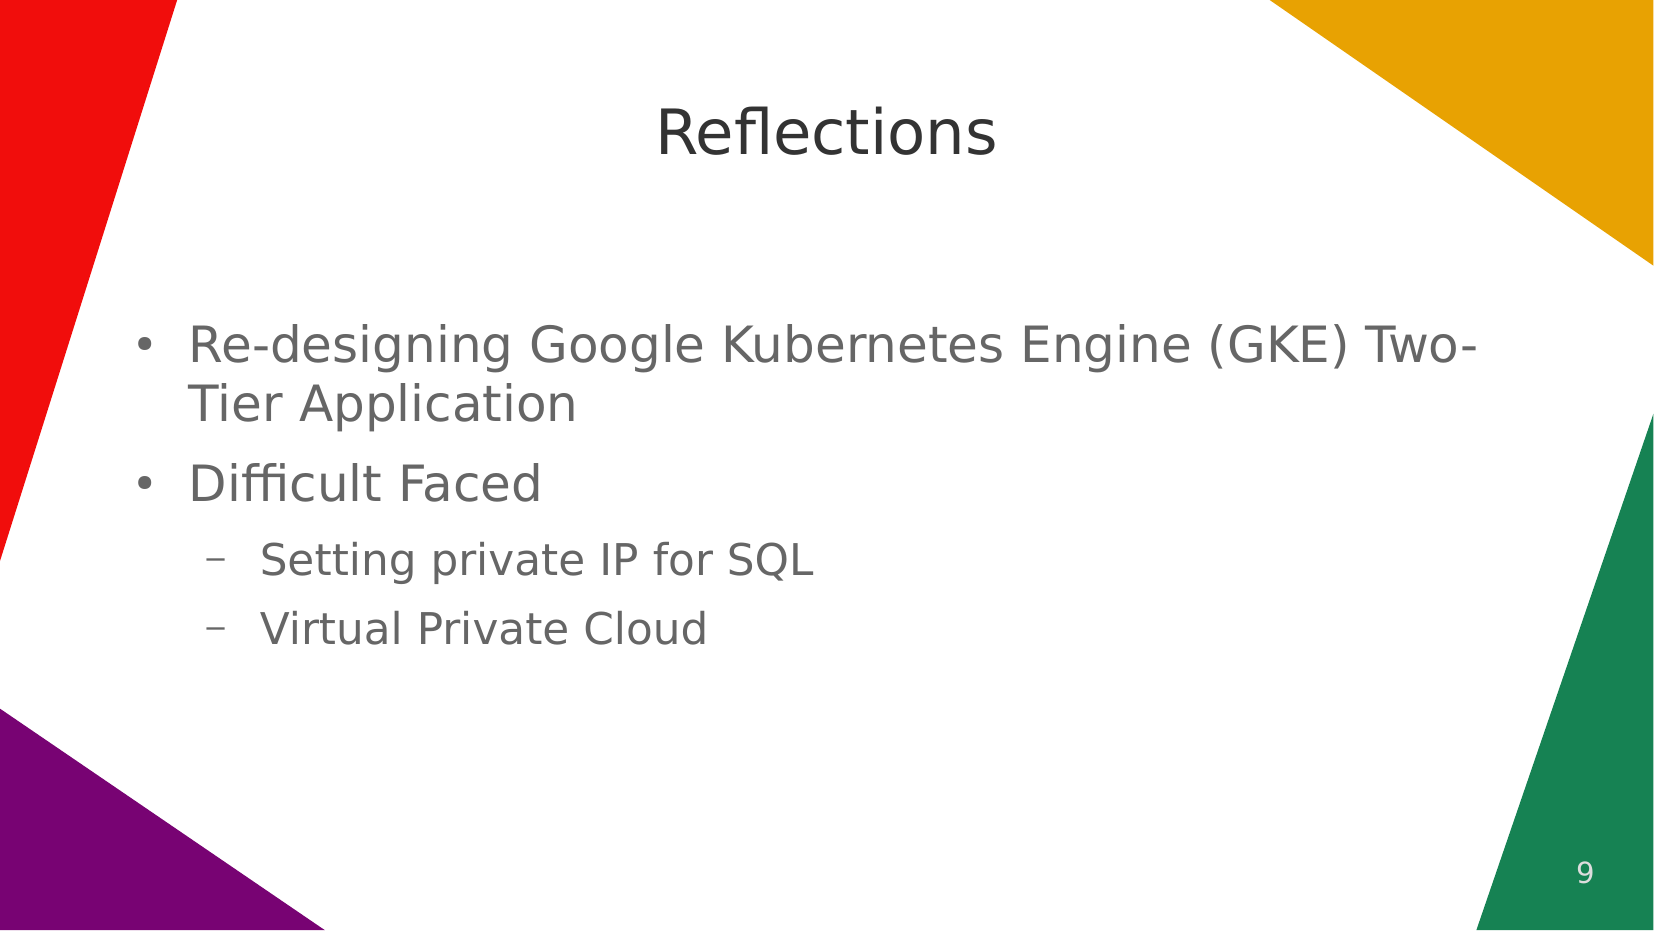

# Reflections
Re-designing Google Kubernetes Engine (GKE) Two-Tier Application
Difficult Faced
Setting private IP for SQL
Virtual Private Cloud
9